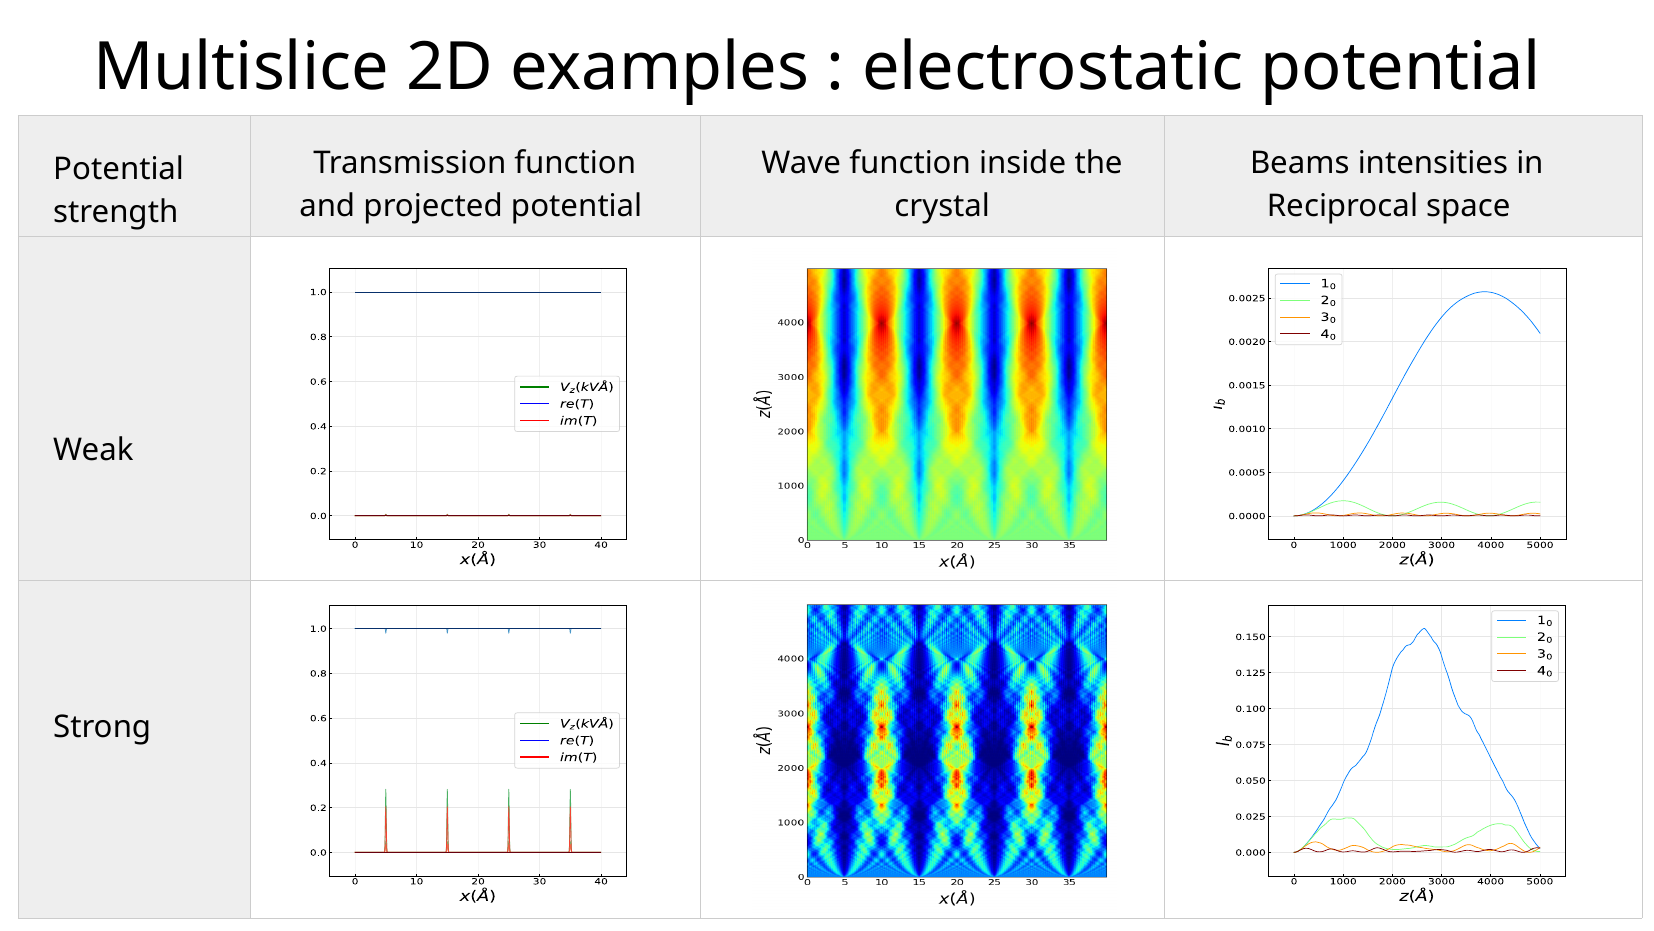

# Multislice 2D examples : electrostatic potential
| | | | |
| --- | --- | --- | --- |
| | | | |
| | | | |
Transmission function and projected potential
Wave function inside the crystal
Beams intensities in Reciprocal space
Potential strength
Weak
Strong